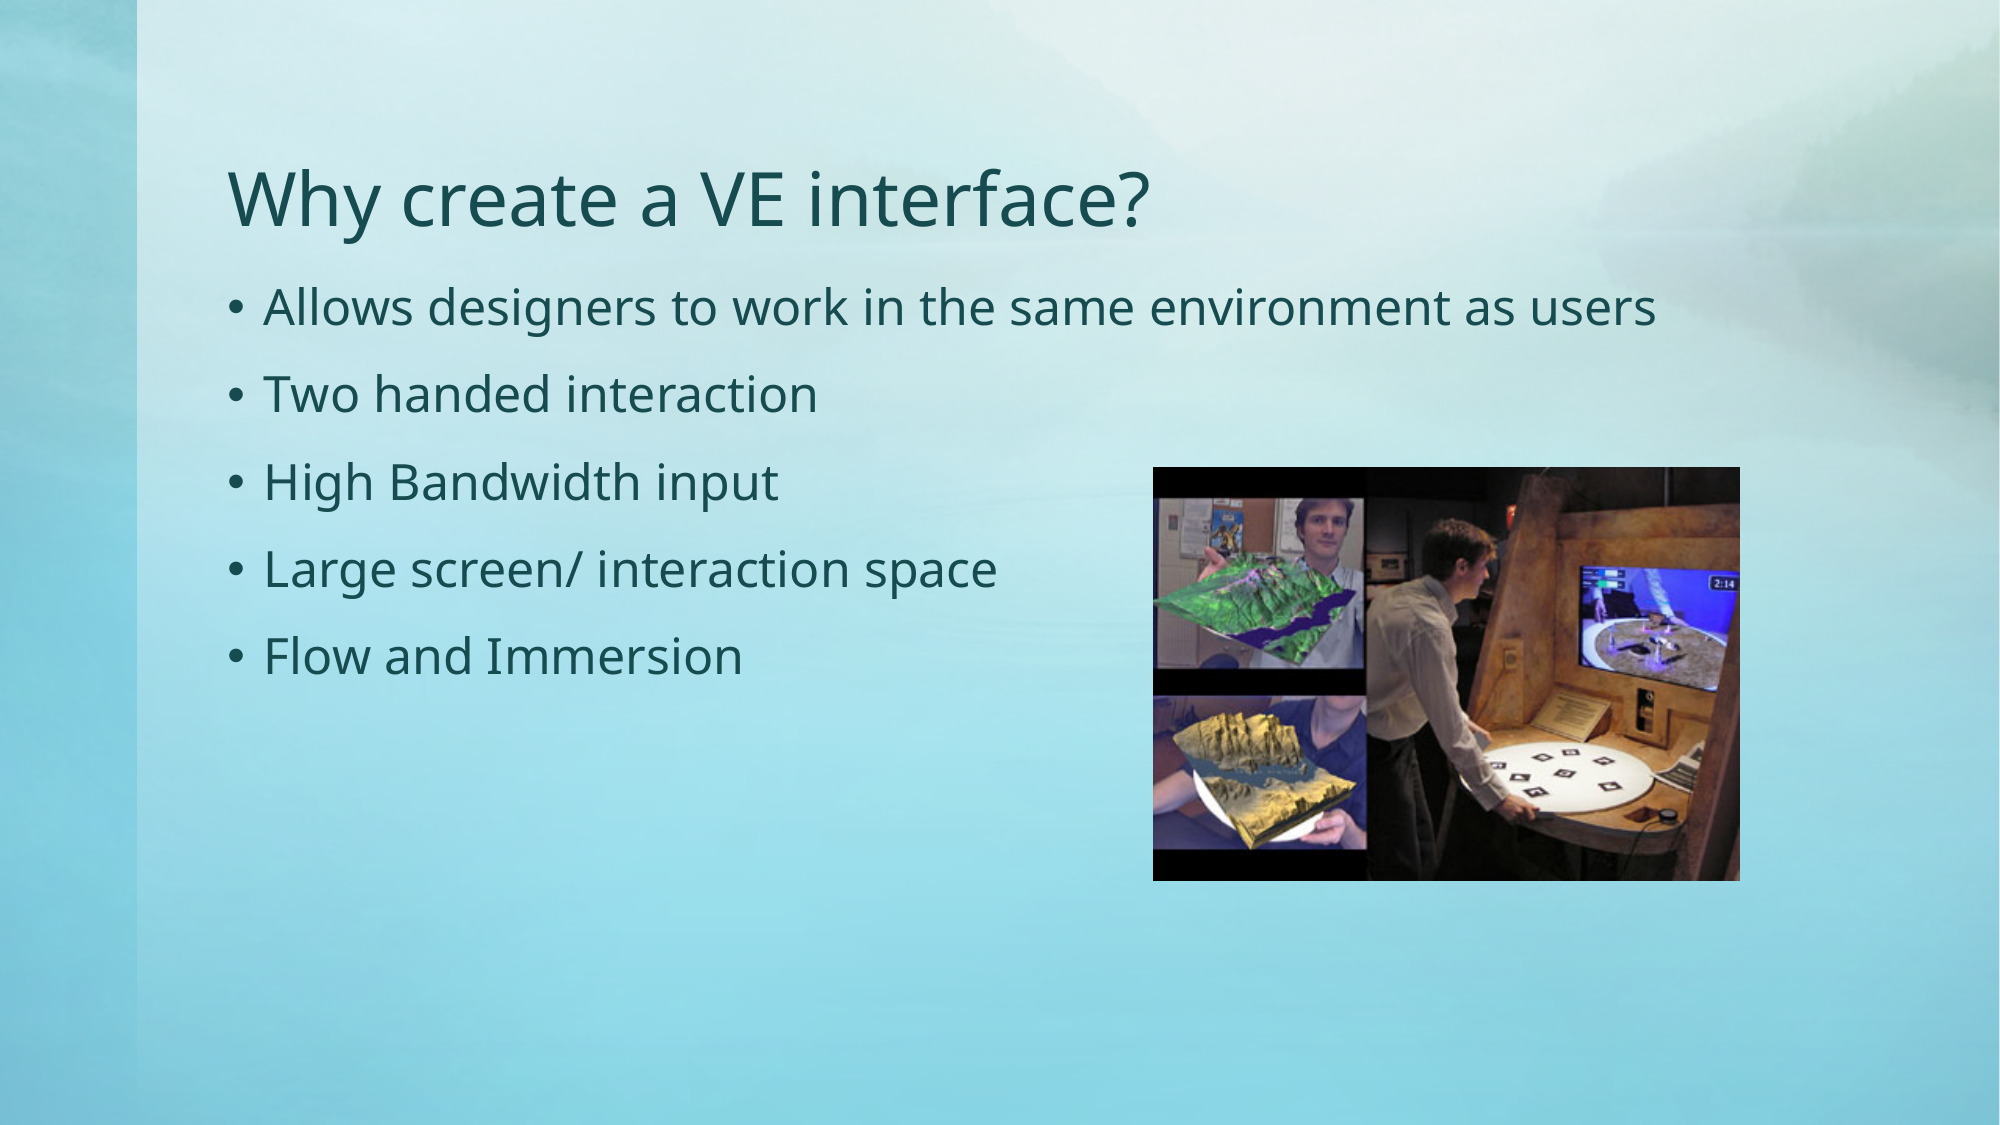

# Why create a VE interface?
Allows designers to work in the same environment as users
Two handed interaction
High Bandwidth input
Large screen/ interaction space
Flow and Immersion